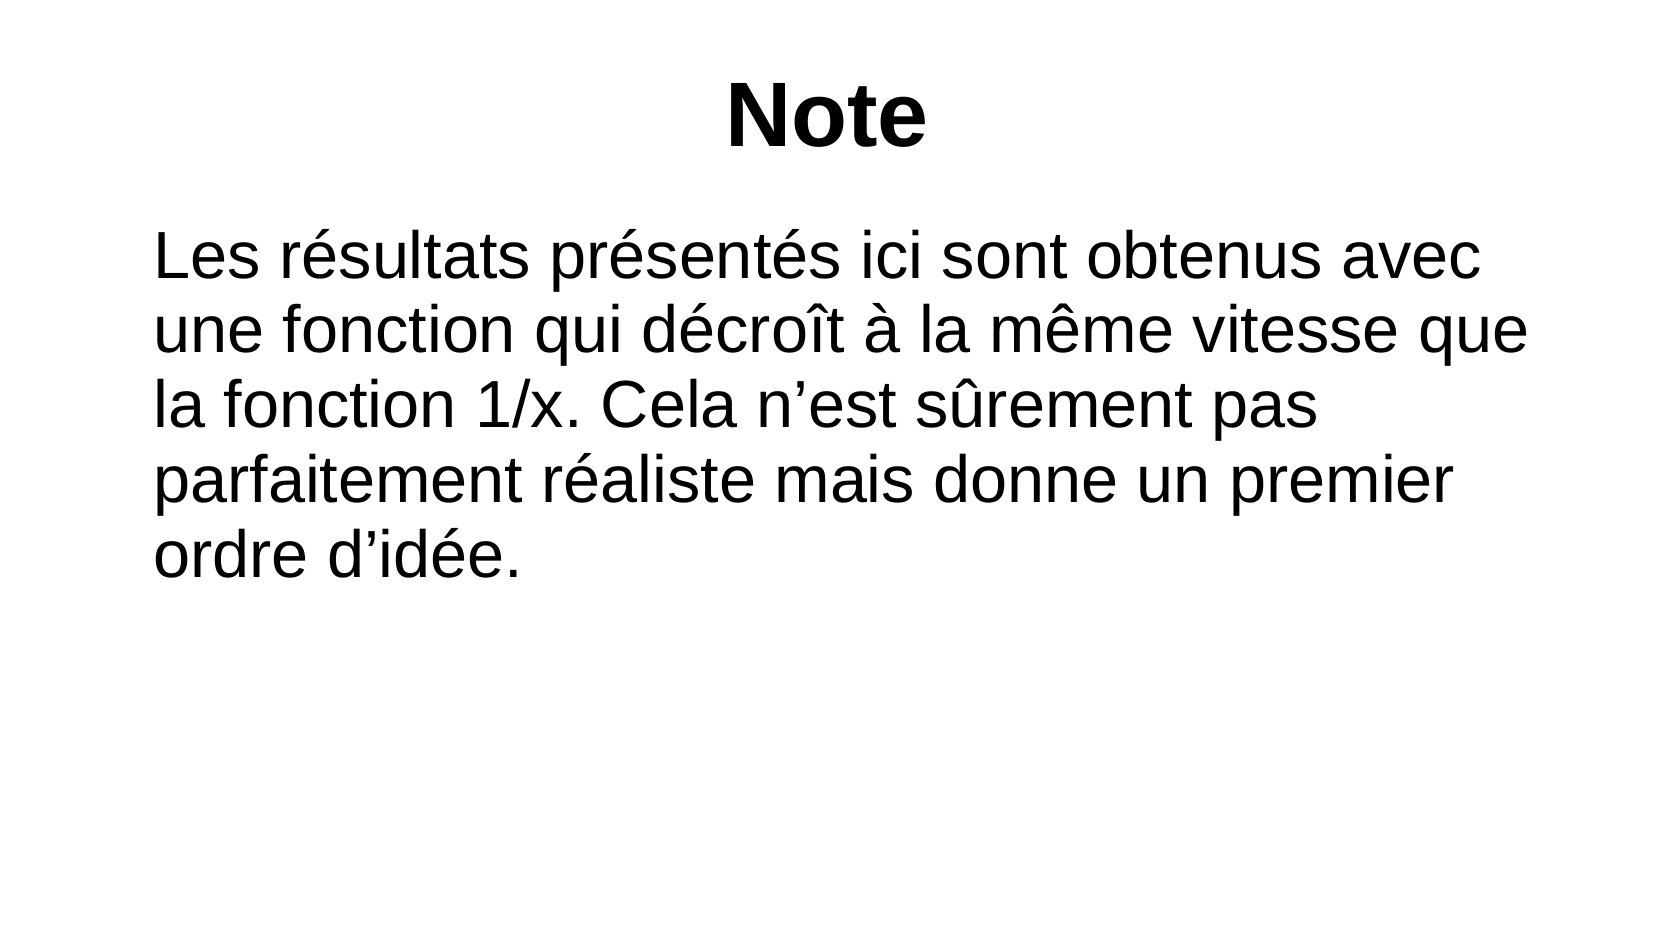

# Note
Les résultats présentés ici sont obtenus avec une fonction qui décroît à la même vitesse que la fonction 1/x. Cela n’est sûrement pas parfaitement réaliste mais donne un premier ordre d’idée.